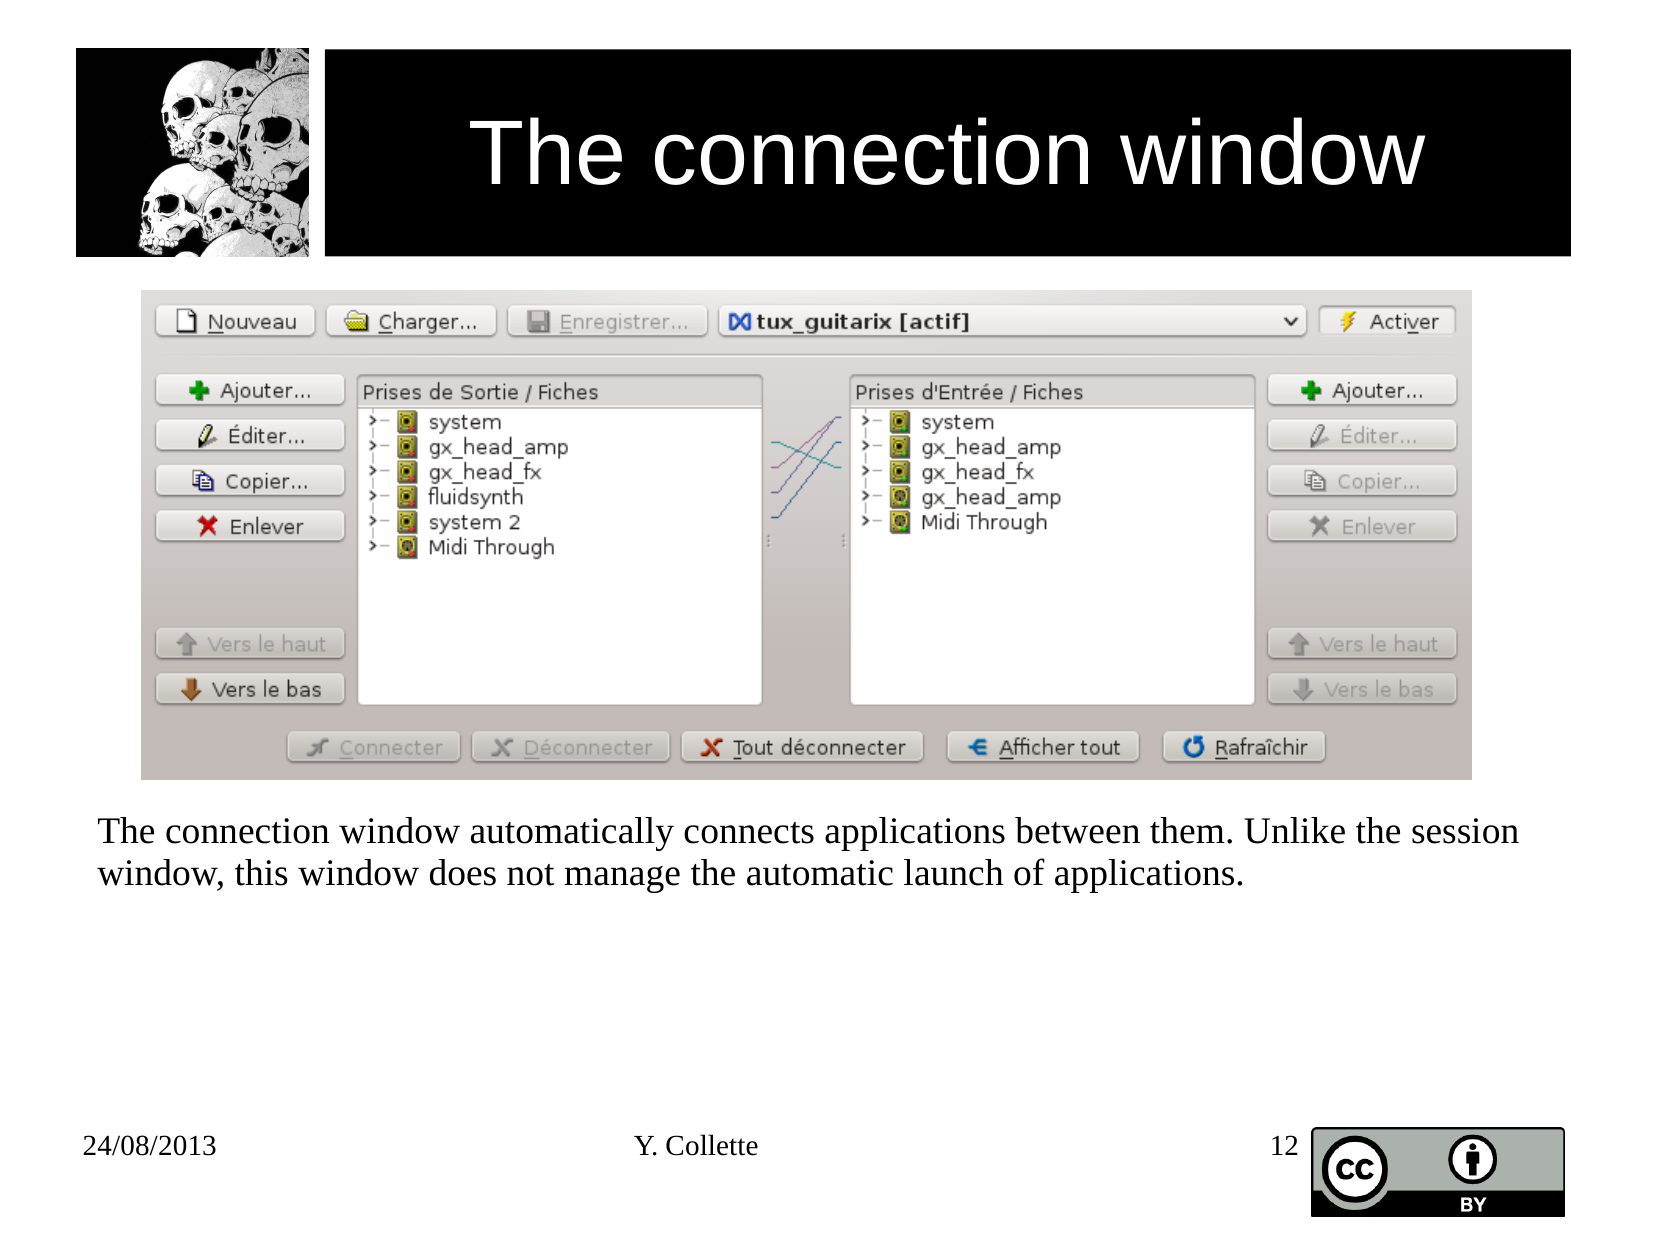

# The connection window
The connection window automatically connects applications between them. Unlike the session window, this window does not manage the automatic launch of applications.
Y. Collette
12